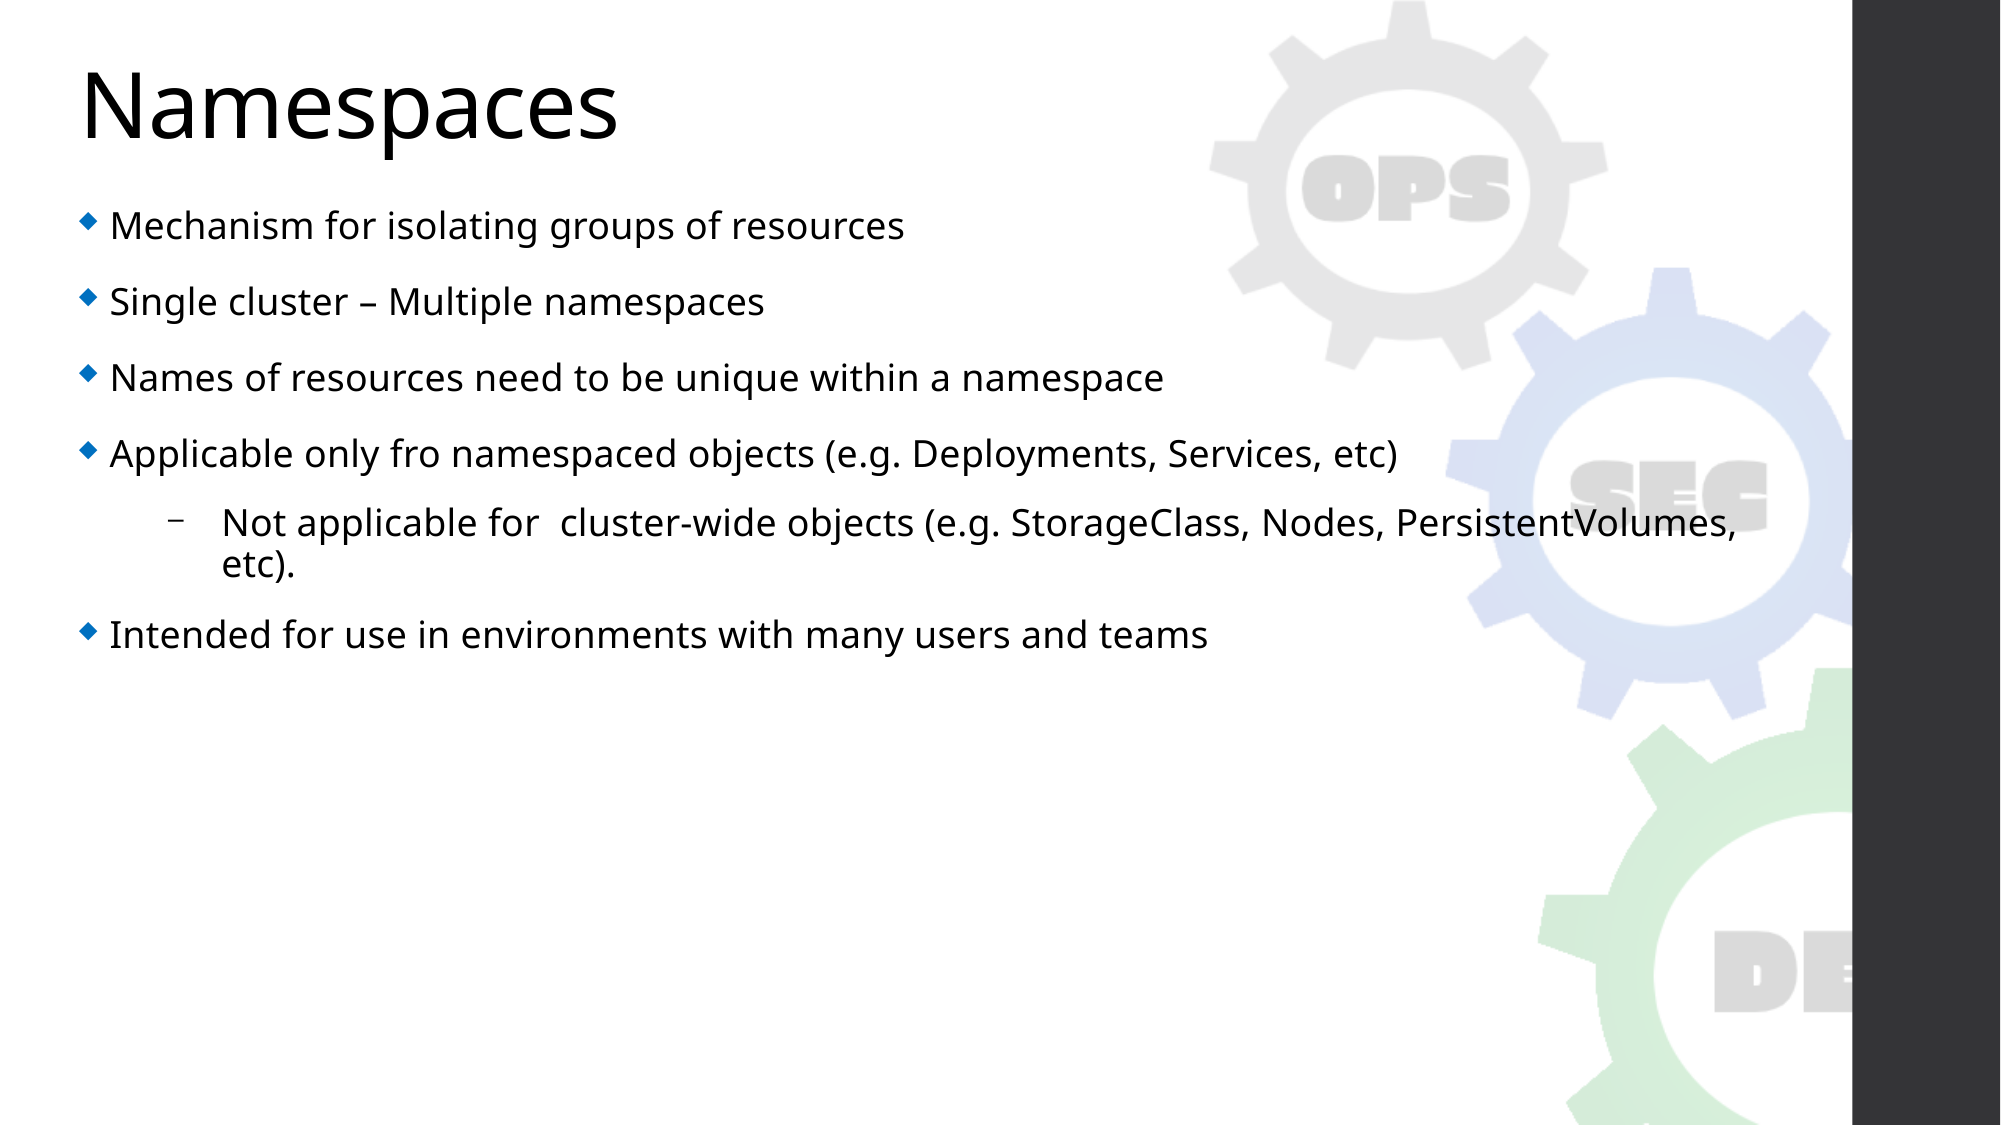

# Namespaces
Mechanism for isolating groups of resources
Single cluster – Multiple namespaces
Names of resources need to be unique within a namespace
Applicable only fro namespaced objects (e.g. Deployments, Services, etc)
Not applicable for cluster-wide objects (e.g. StorageClass, Nodes, PersistentVolumes, etc).
Intended for use in environments with many users and teams